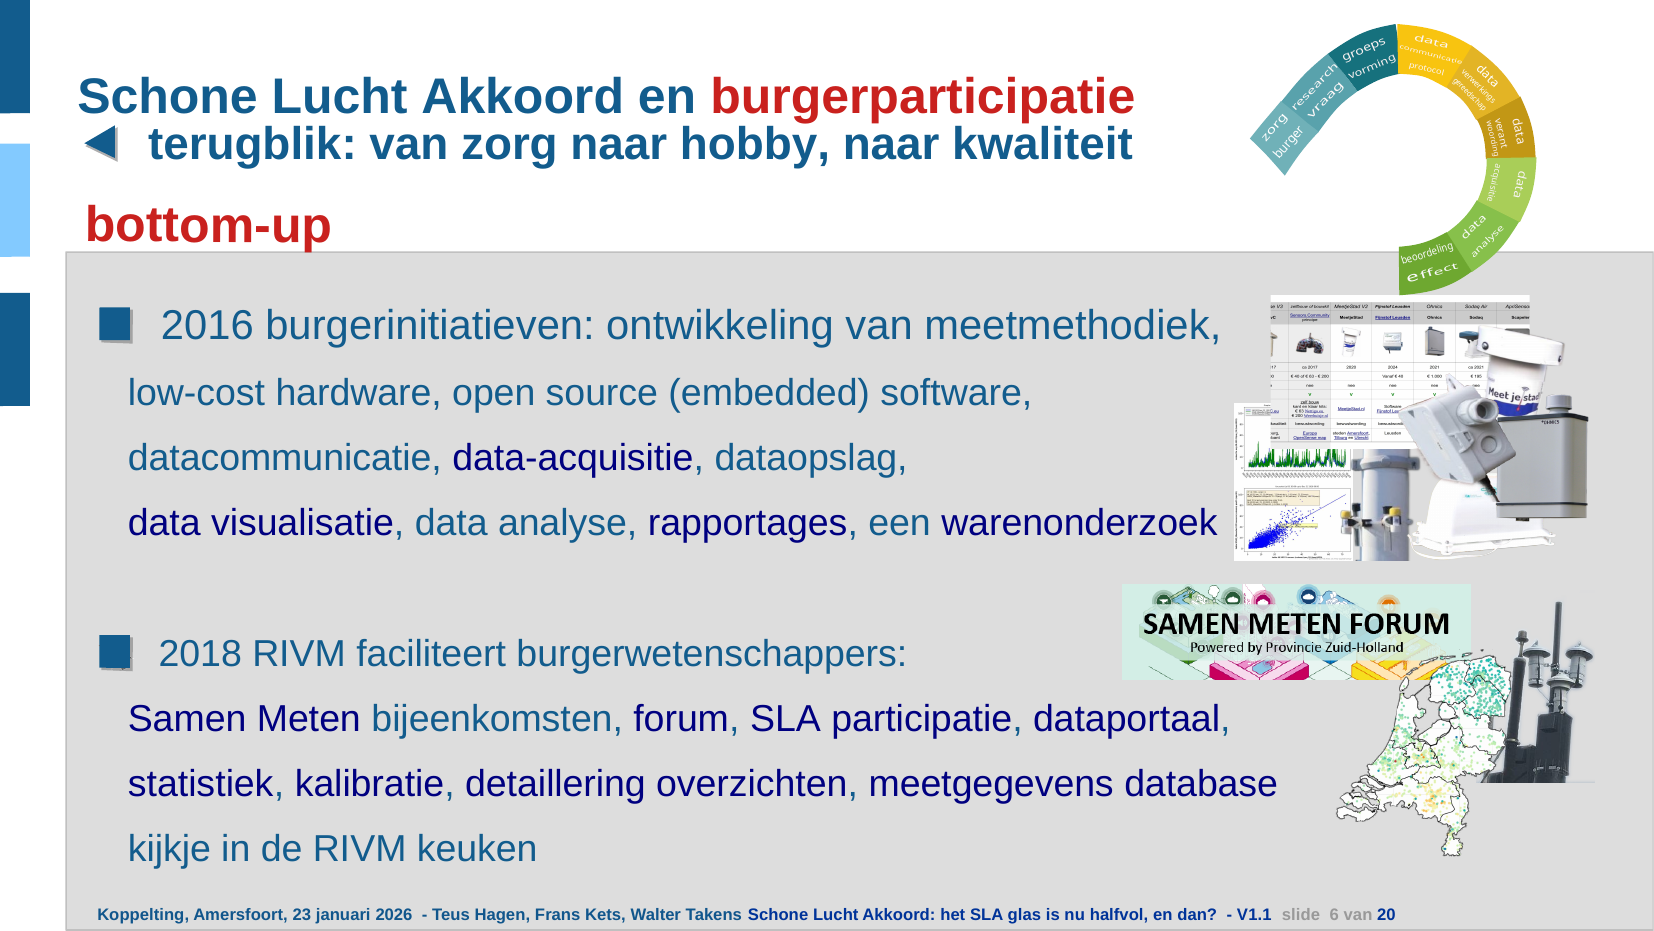

# Schone Lucht Akkoord en burgerparticipatie
groeps
vorming
research
vraag
zorg
burger
data
communicatie
protocol
data
verwerkings
gereedschap
data
verant
woording
acquisitie
data
data
analyse
beoordeling
ect
ff
e
 terugblik: van zorg naar hobby, naar kwaliteit
bottom-up
 2016 burgerinitiatieven: ontwikkeling van meetmethodiek,
low-cost hardware, open source (embedded) software,
datacommunicatie, data-acquisitie, dataopslag,
data visualisatie, data analyse, rapportages, een warenonderzoek
 2018 RIVM faciliteert burgerwetenschappers:
Samen Meten bijeenkomsten, forum, SLA participatie, dataportaal,
statistiek, kalibratie, detaillering overzichten, meetgegevens database
kijkje in de RIVM keuken